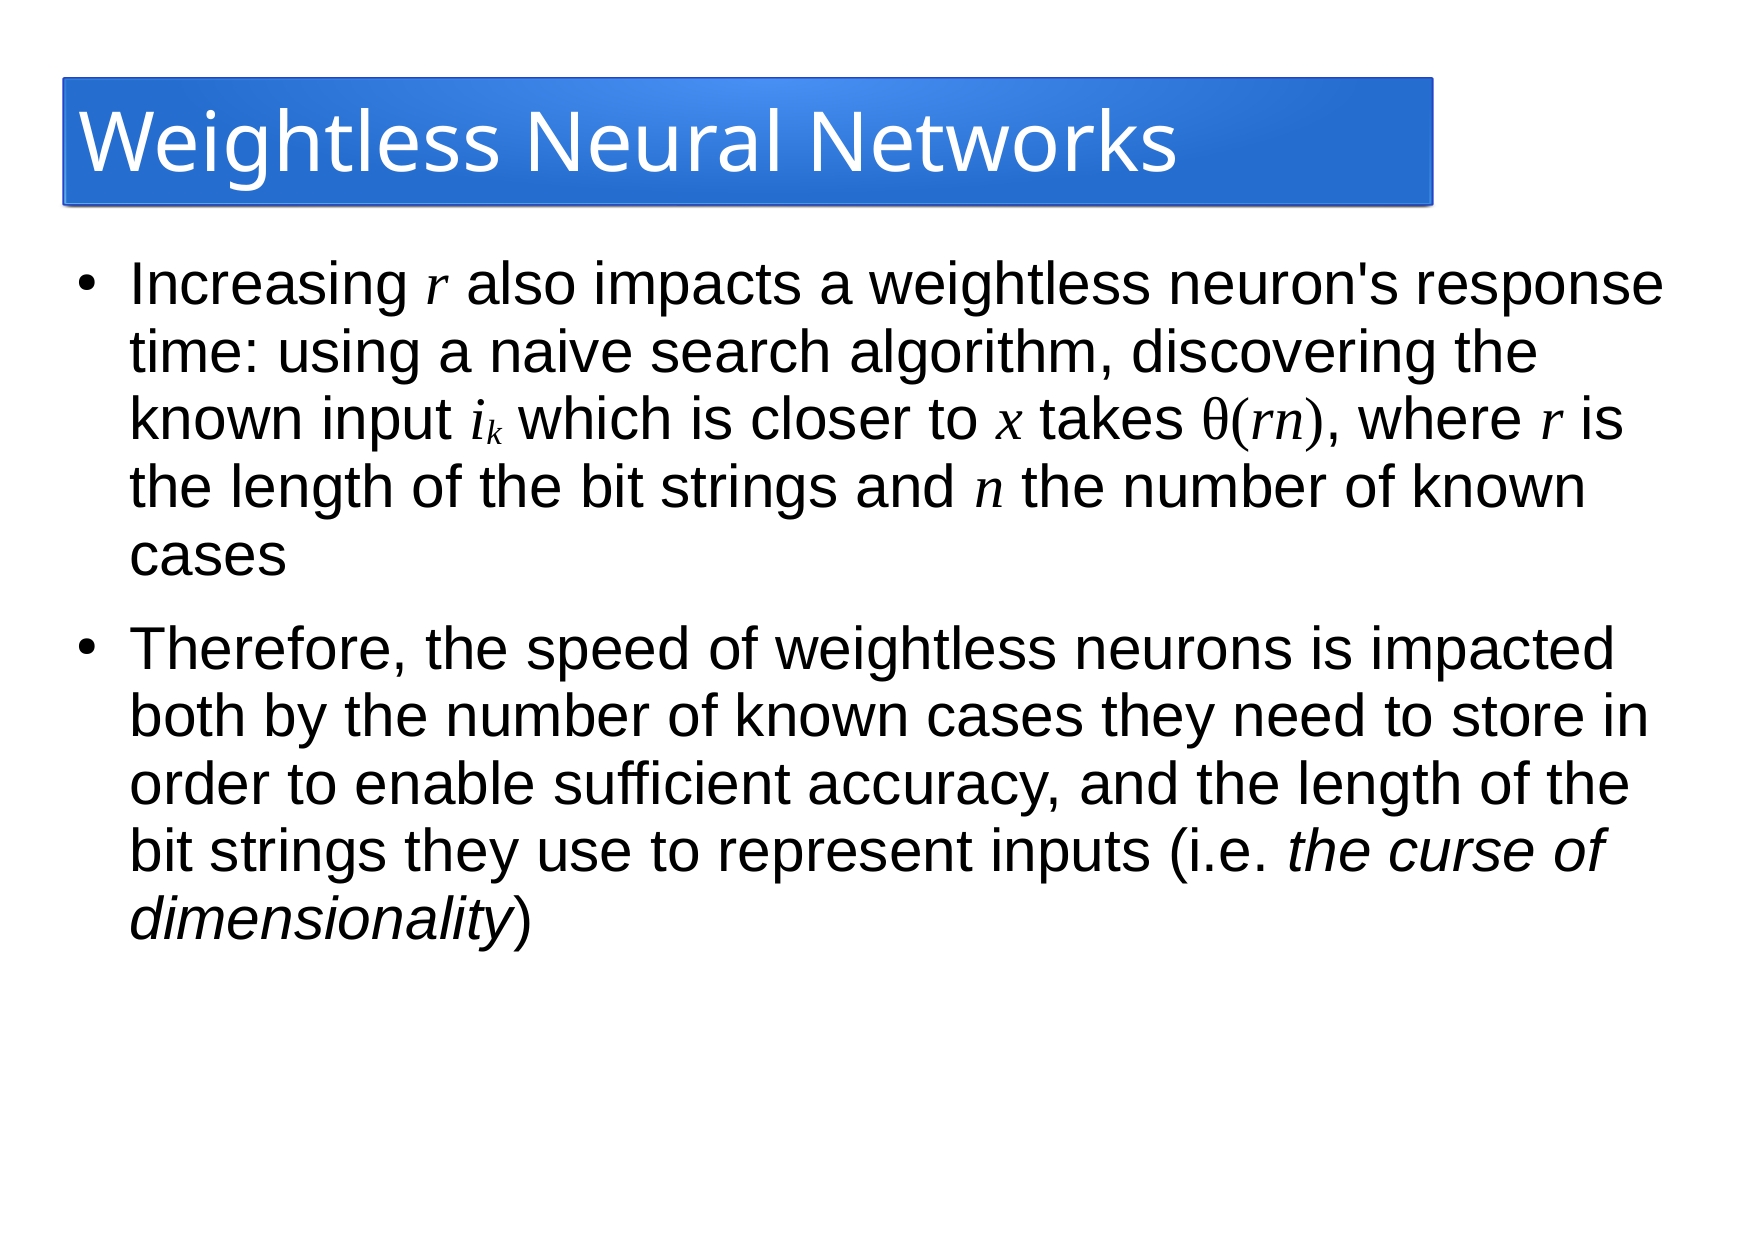

# Weightless Neural Networks
Increasing r also impacts a weightless neuron's response time: using a naive search algorithm, discovering the known input ik which is closer to x takes θ(rn), where r is the length of the bit strings and n the number of known cases
Therefore, the speed of weightless neurons is impacted both by the number of known cases they need to store in order to enable sufficient accuracy, and the length of the bit strings they use to represent inputs (i.e. the curse of dimensionality)